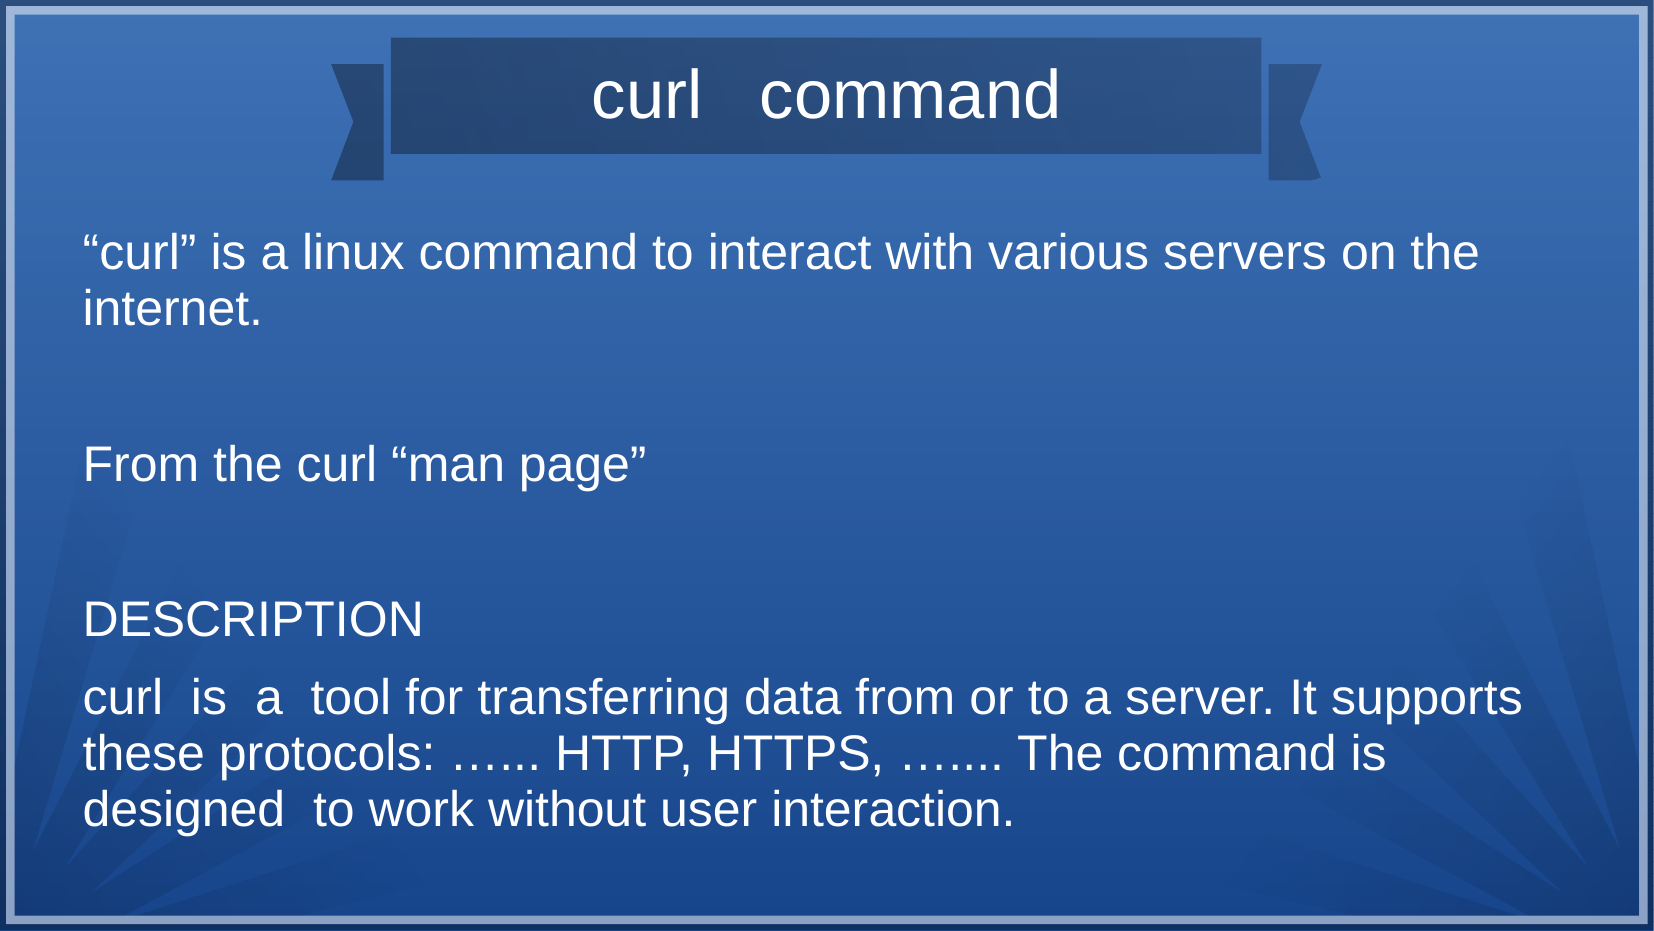

# curl command
“curl” is a linux command to interact with various servers on the internet.
From the curl “man page”
DESCRIPTION
curl is a tool for transferring data from or to a server. It supports these protocols: …... HTTP, HTTPS, ….... The command is designed to work without user interaction.